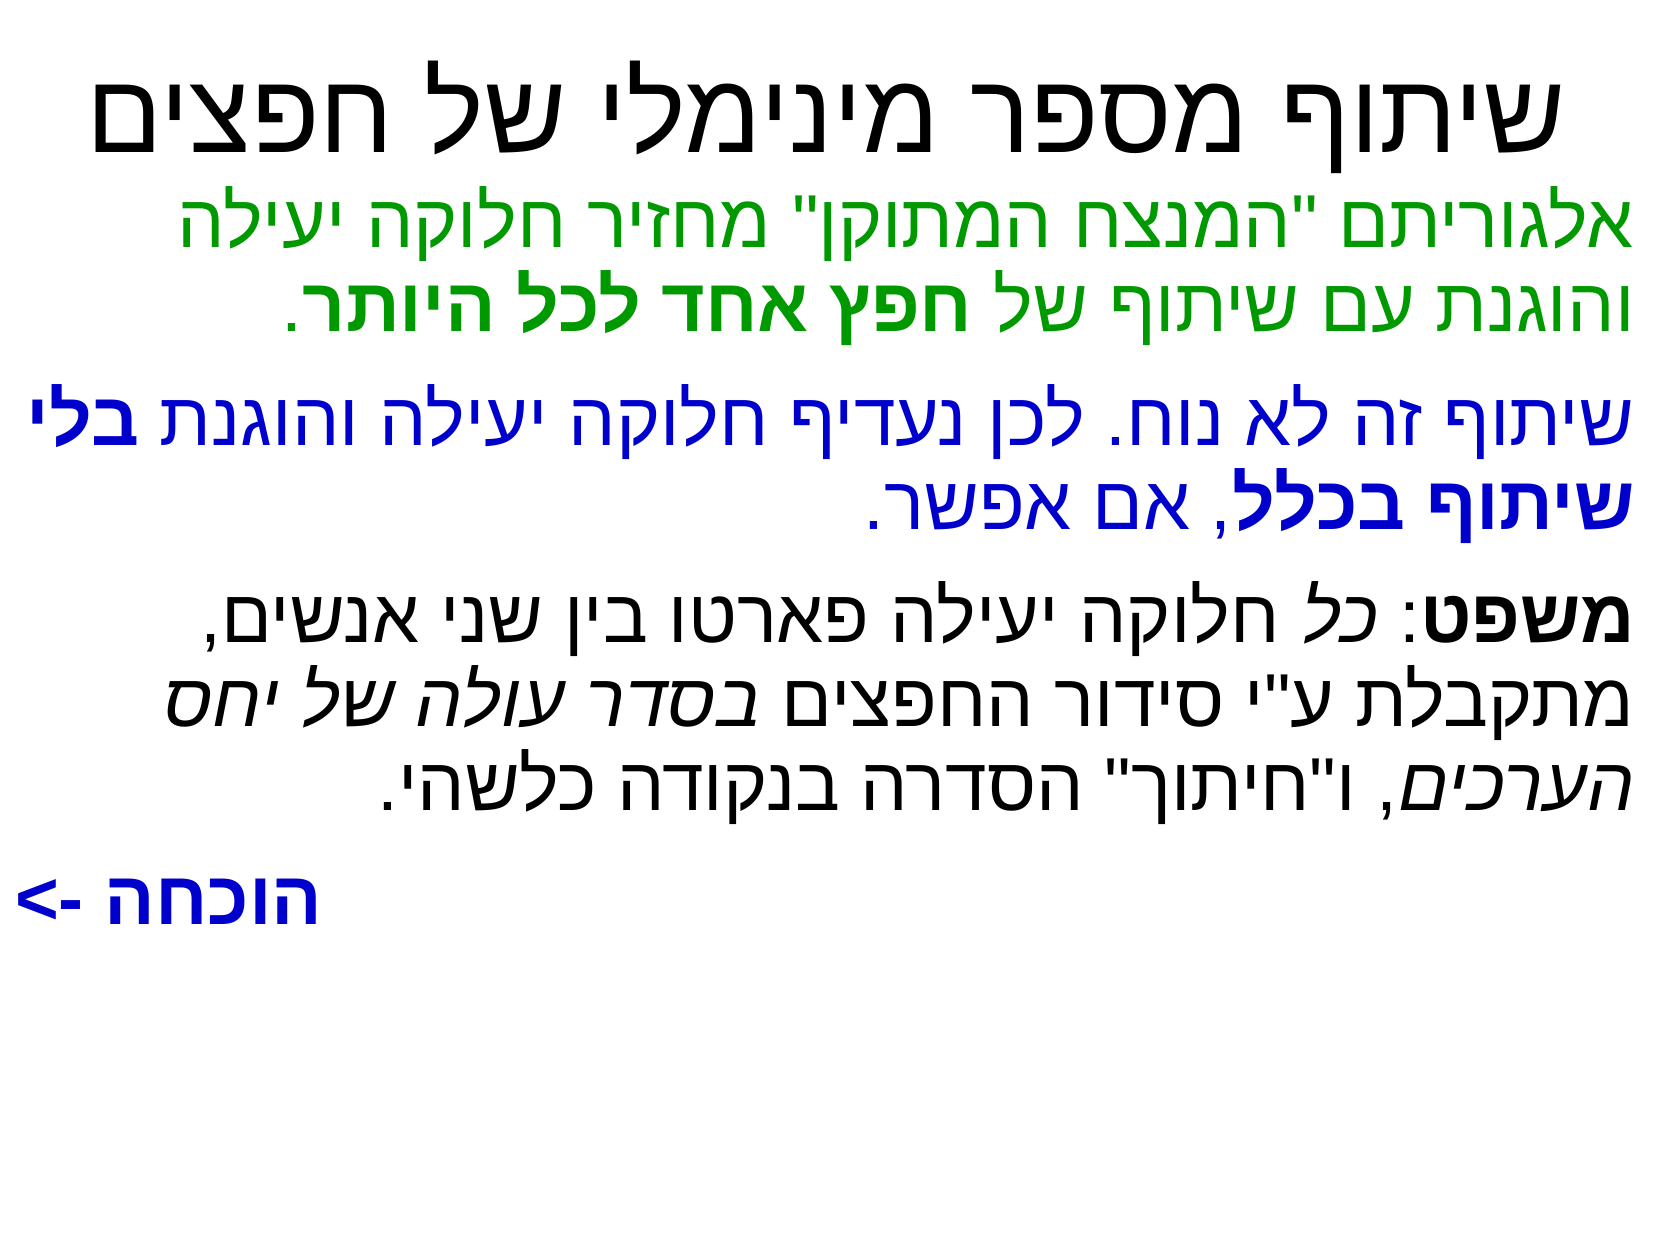

# שיתוף מספר מינימלי של חפצים
אלגוריתם "המנצח המתוקן" מחזיר חלוקה יעילה והוגנת עם שיתוף של חפץ אחד לכל היותר.
שיתוף זה לא נוח. לכן נעדיף חלוקה יעילה והוגנת בלי שיתוף בכלל, אם אפשר.
משפט: כל חלוקה יעילה פארטו בין שני אנשים, מתקבלת ע"י סידור החפצים בסדר עולה של יחס הערכים, ו"חיתוך" הסדרה בנקודה כלשהי.
הוכחה ->